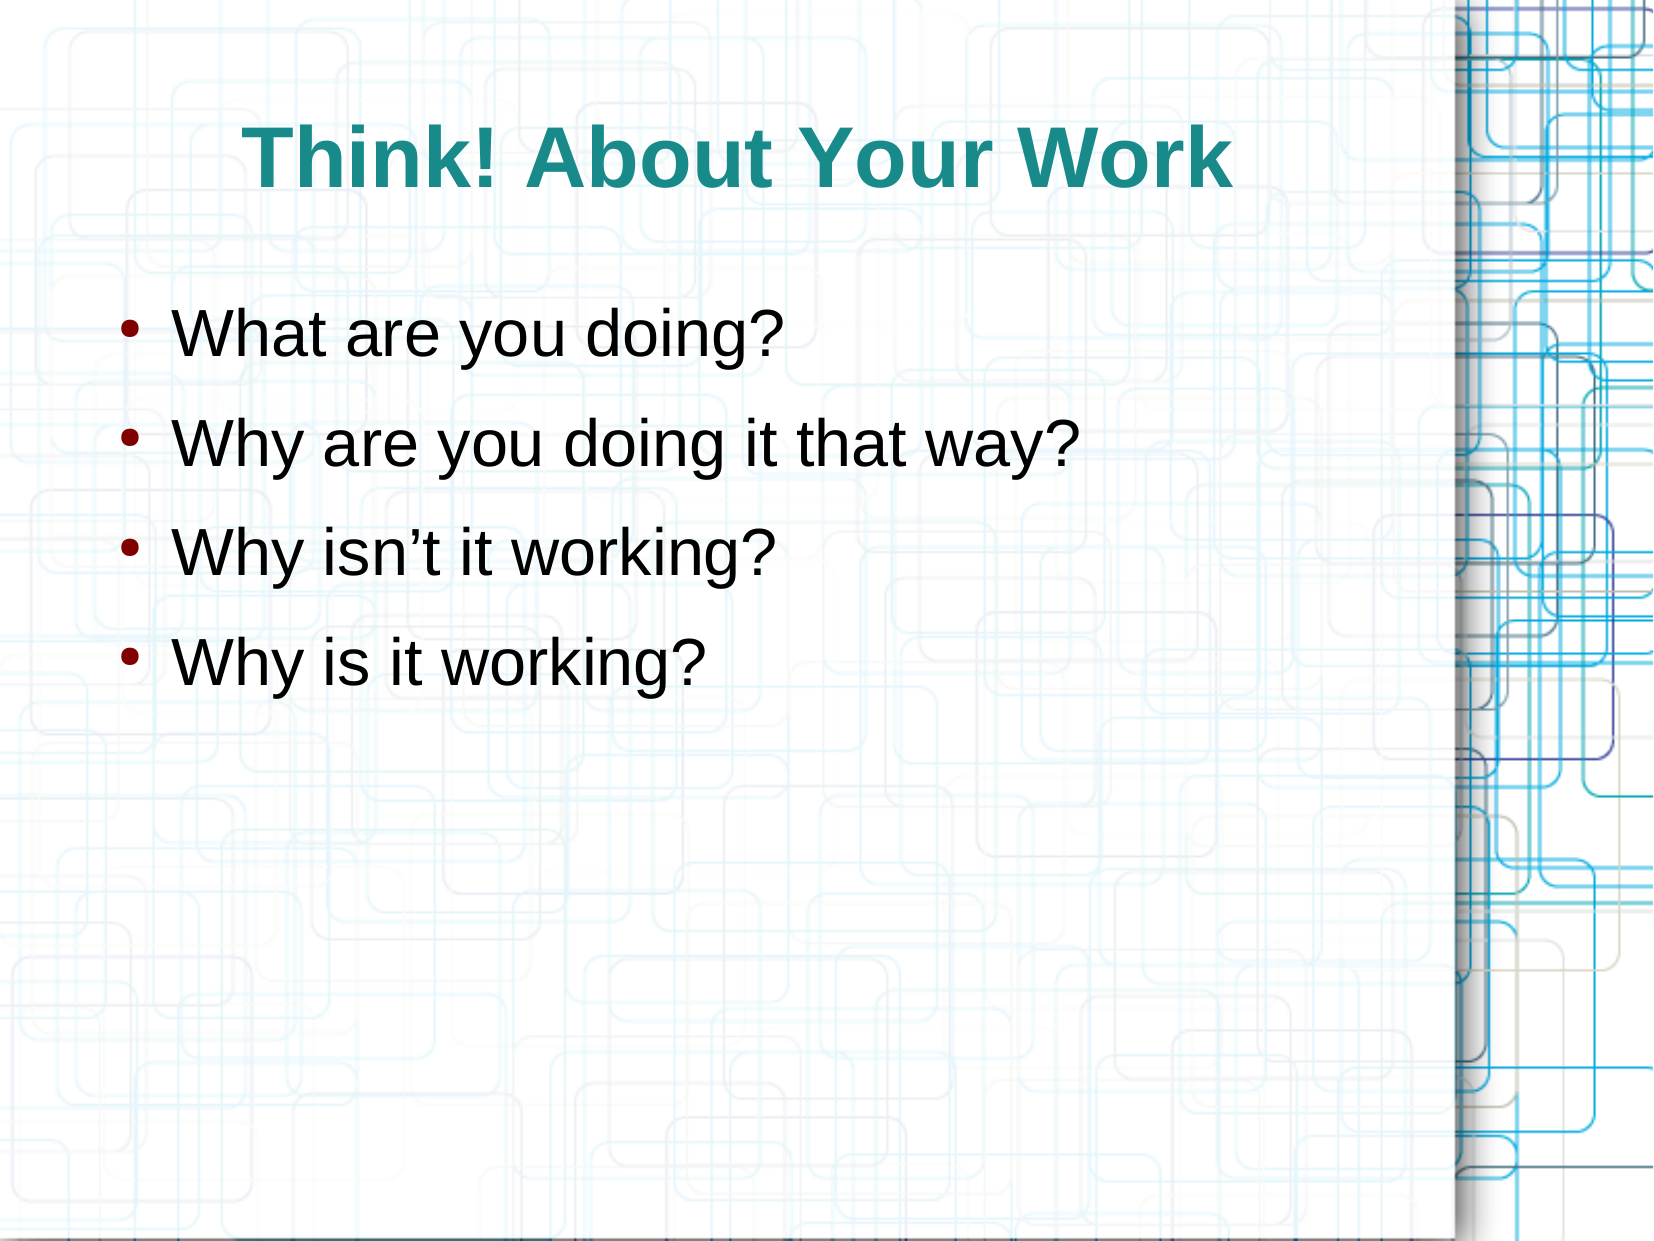

# Think! About Your Work
What are you doing?
Why are you doing it that way?
Why isn’t it working?
Why is it working?